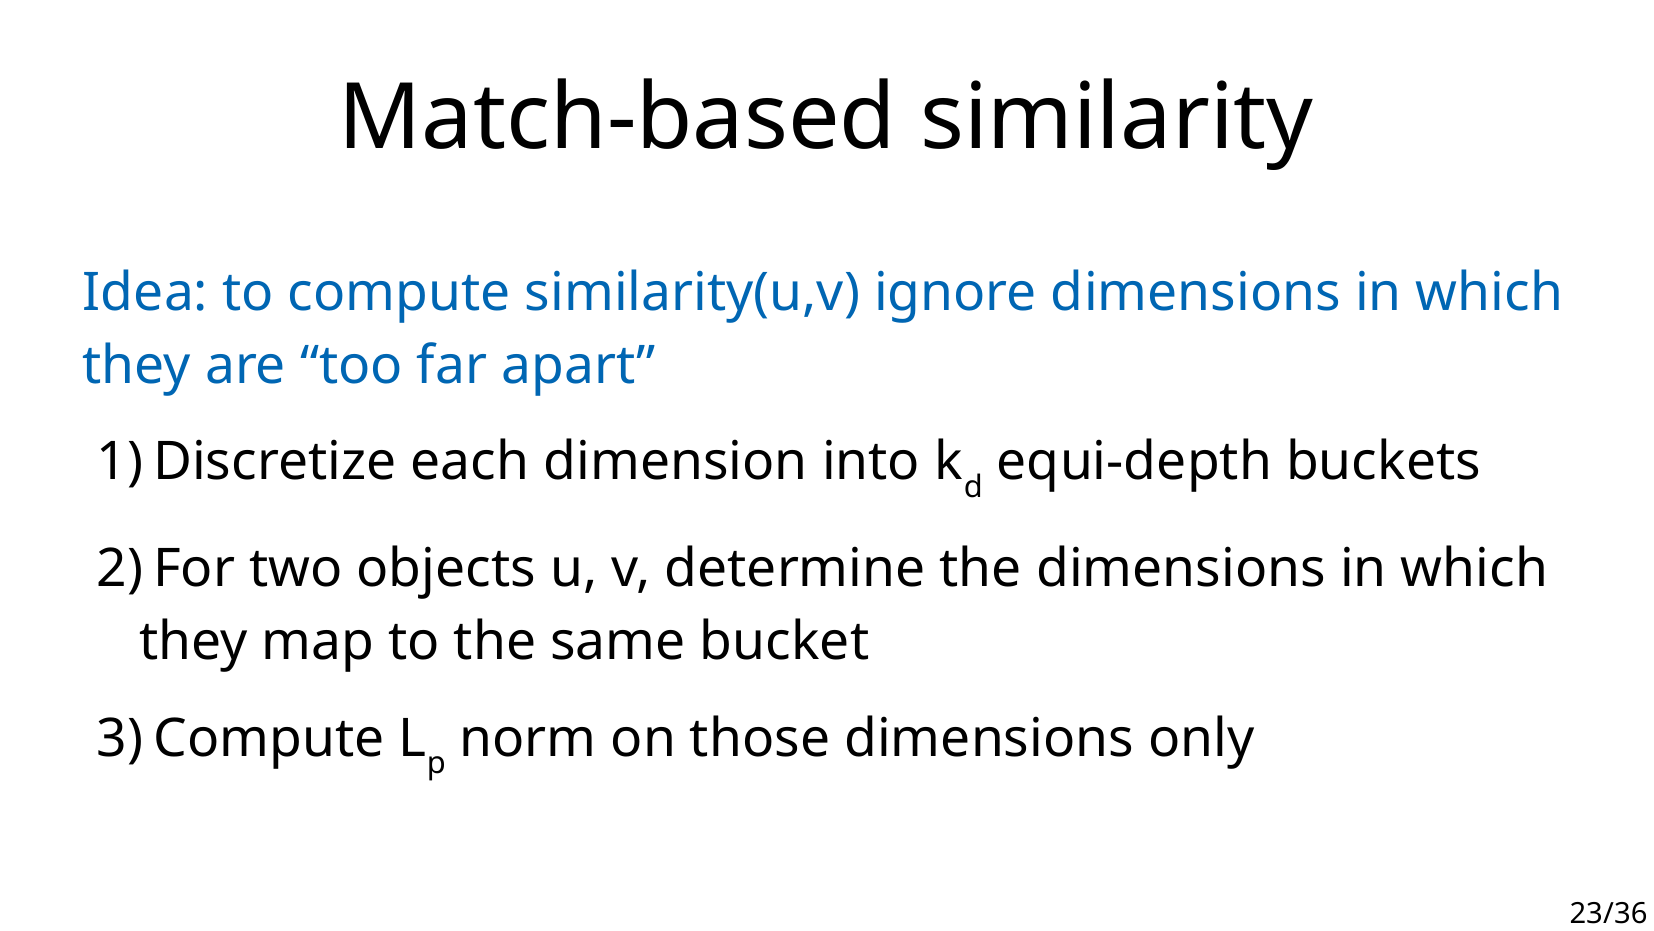

# Match-based similarity
Idea: to compute similarity(u,v) ignore dimensions in which they are “too far apart”
 Discretize each dimension into kd equi-depth buckets
 For two objects u, v, determine the dimensions in which they map to the same bucket
 Compute Lp norm on those dimensions only
23